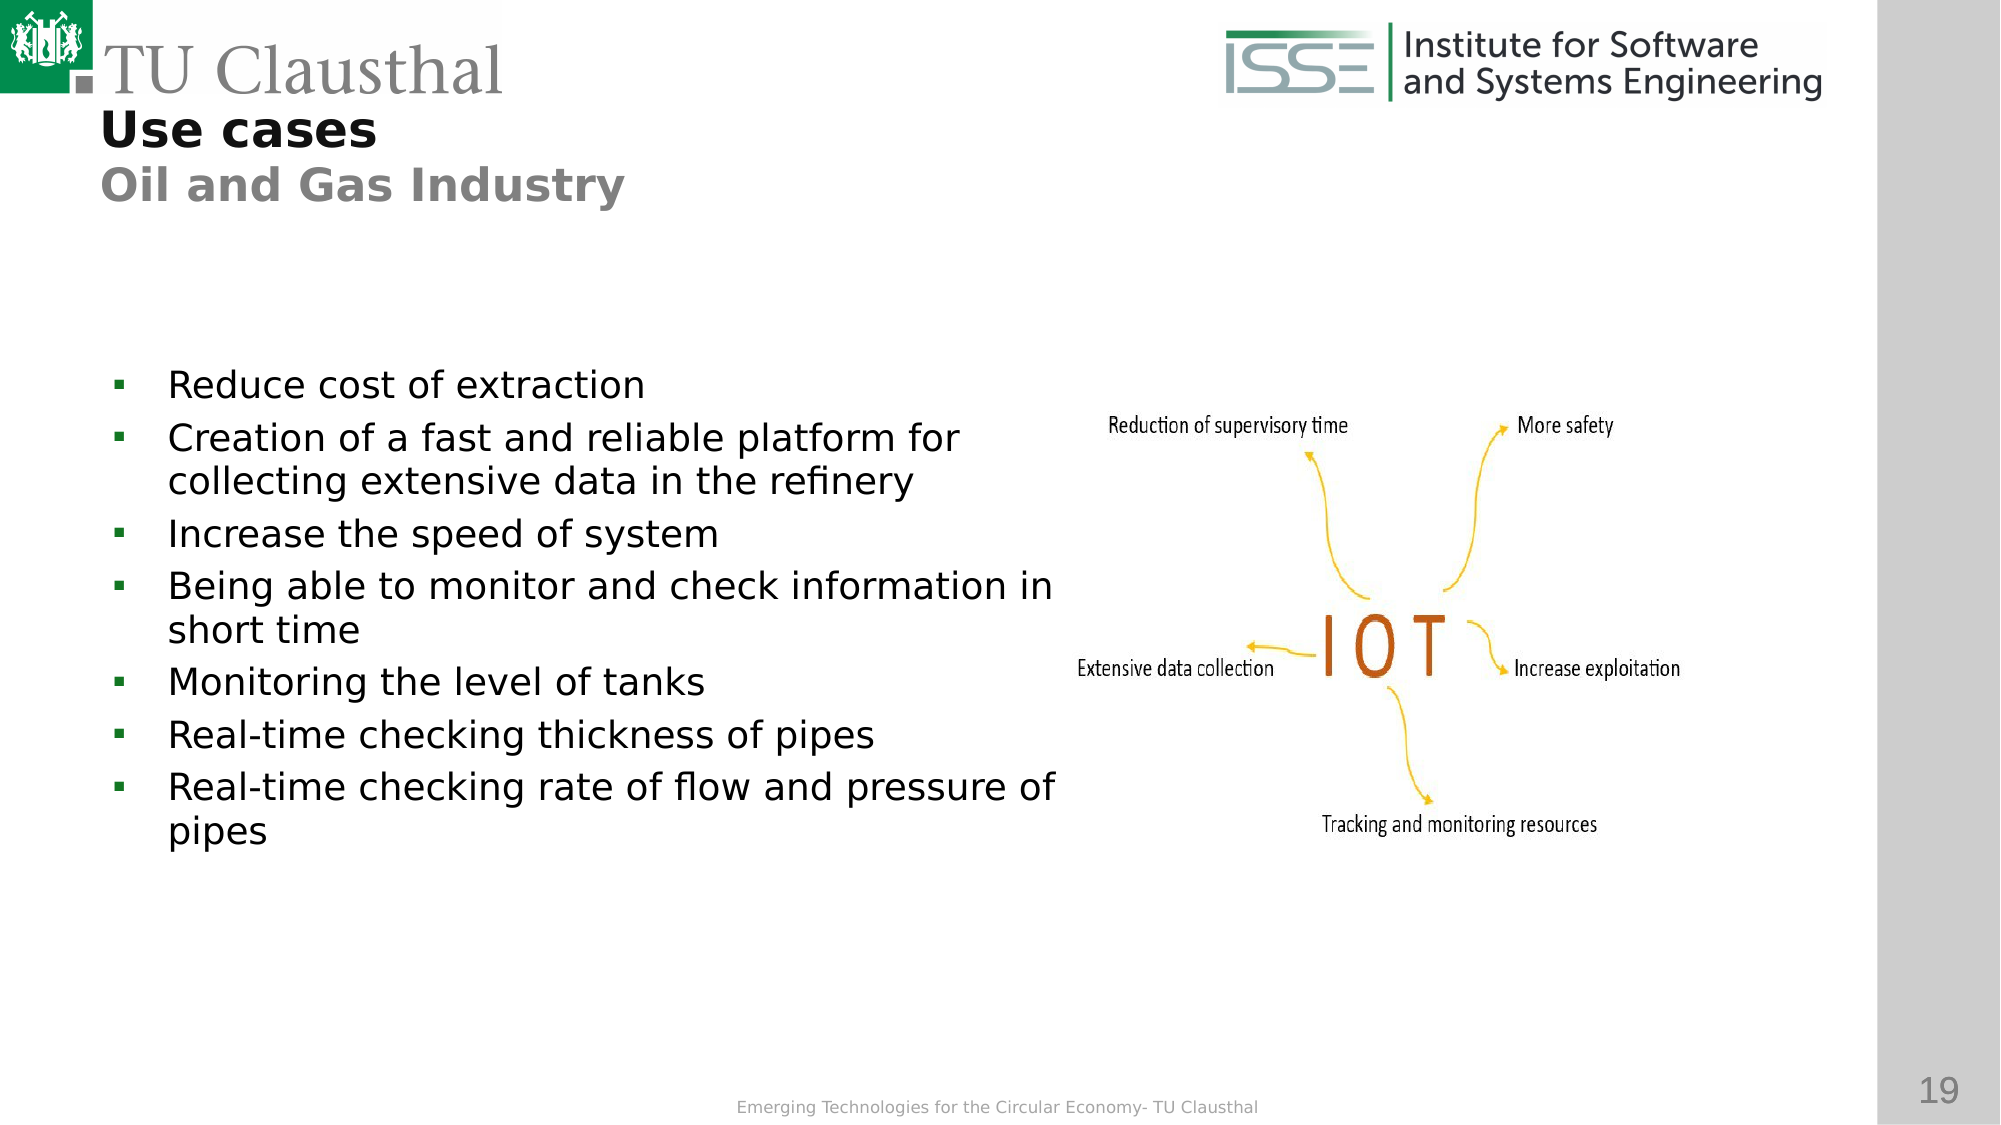

# Use cases Oil and Gas Industry
Reduce cost of extraction
Creation of a fast and reliable platform for collecting extensive data in the refinery
Increase the speed of system
Being able to monitor and check information in short time
Monitoring the level of tanks
Real-time checking thickness of pipes
Real-time checking rate of flow and pressure of pipes